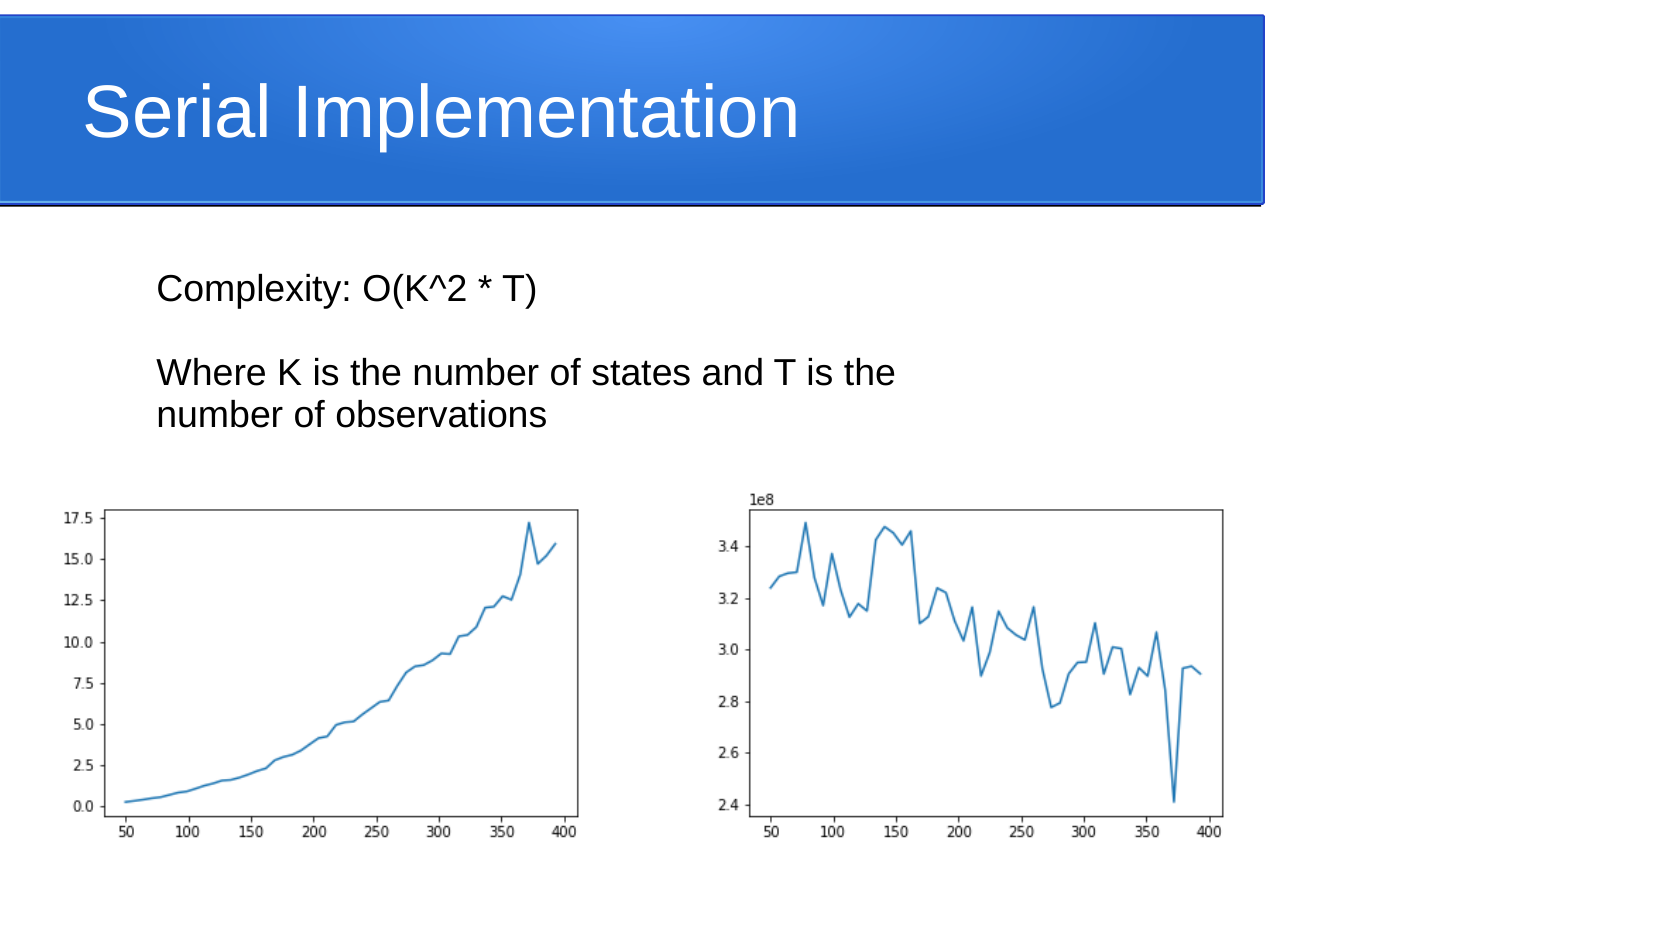

# Serial Implementation
Complexity: O(K^2 * T)
Where K is the number of states and T is the number of observations